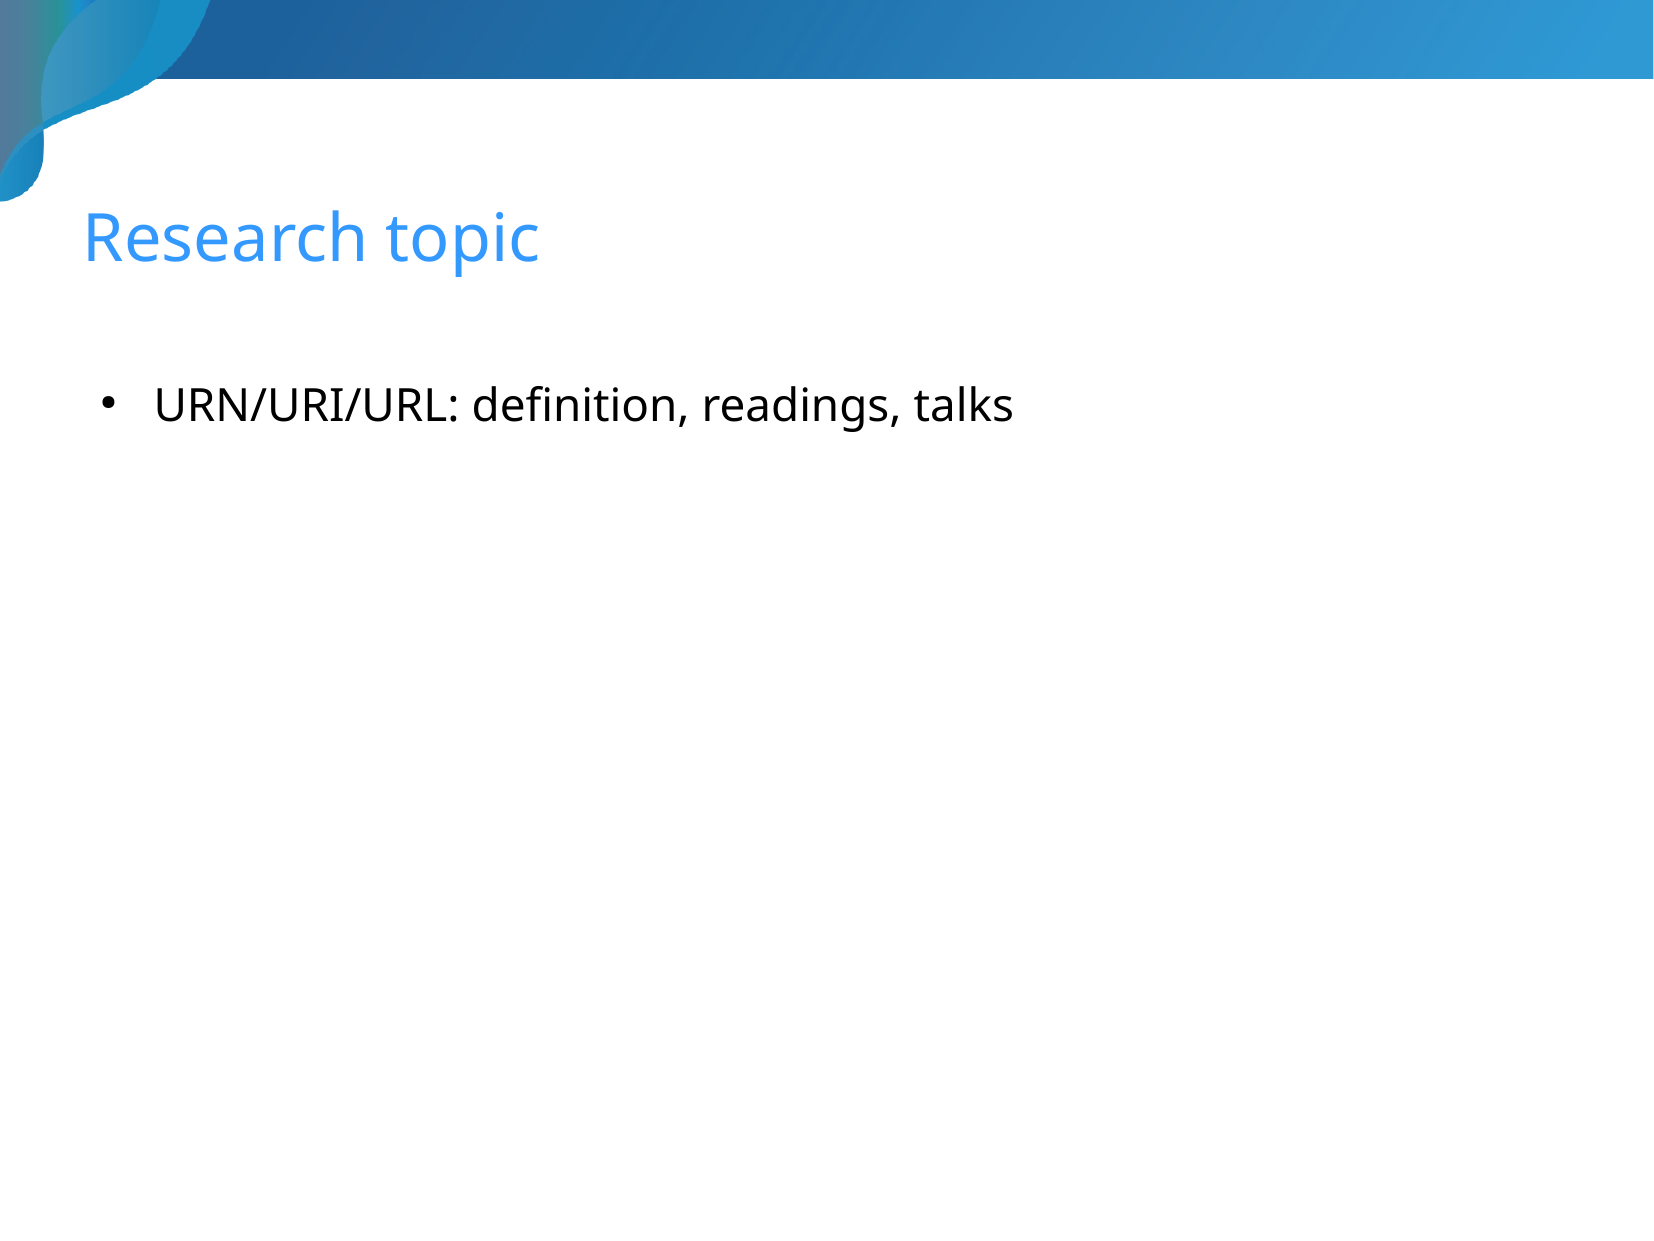

# Research topic
URN/URI/URL: definition, readings, talks